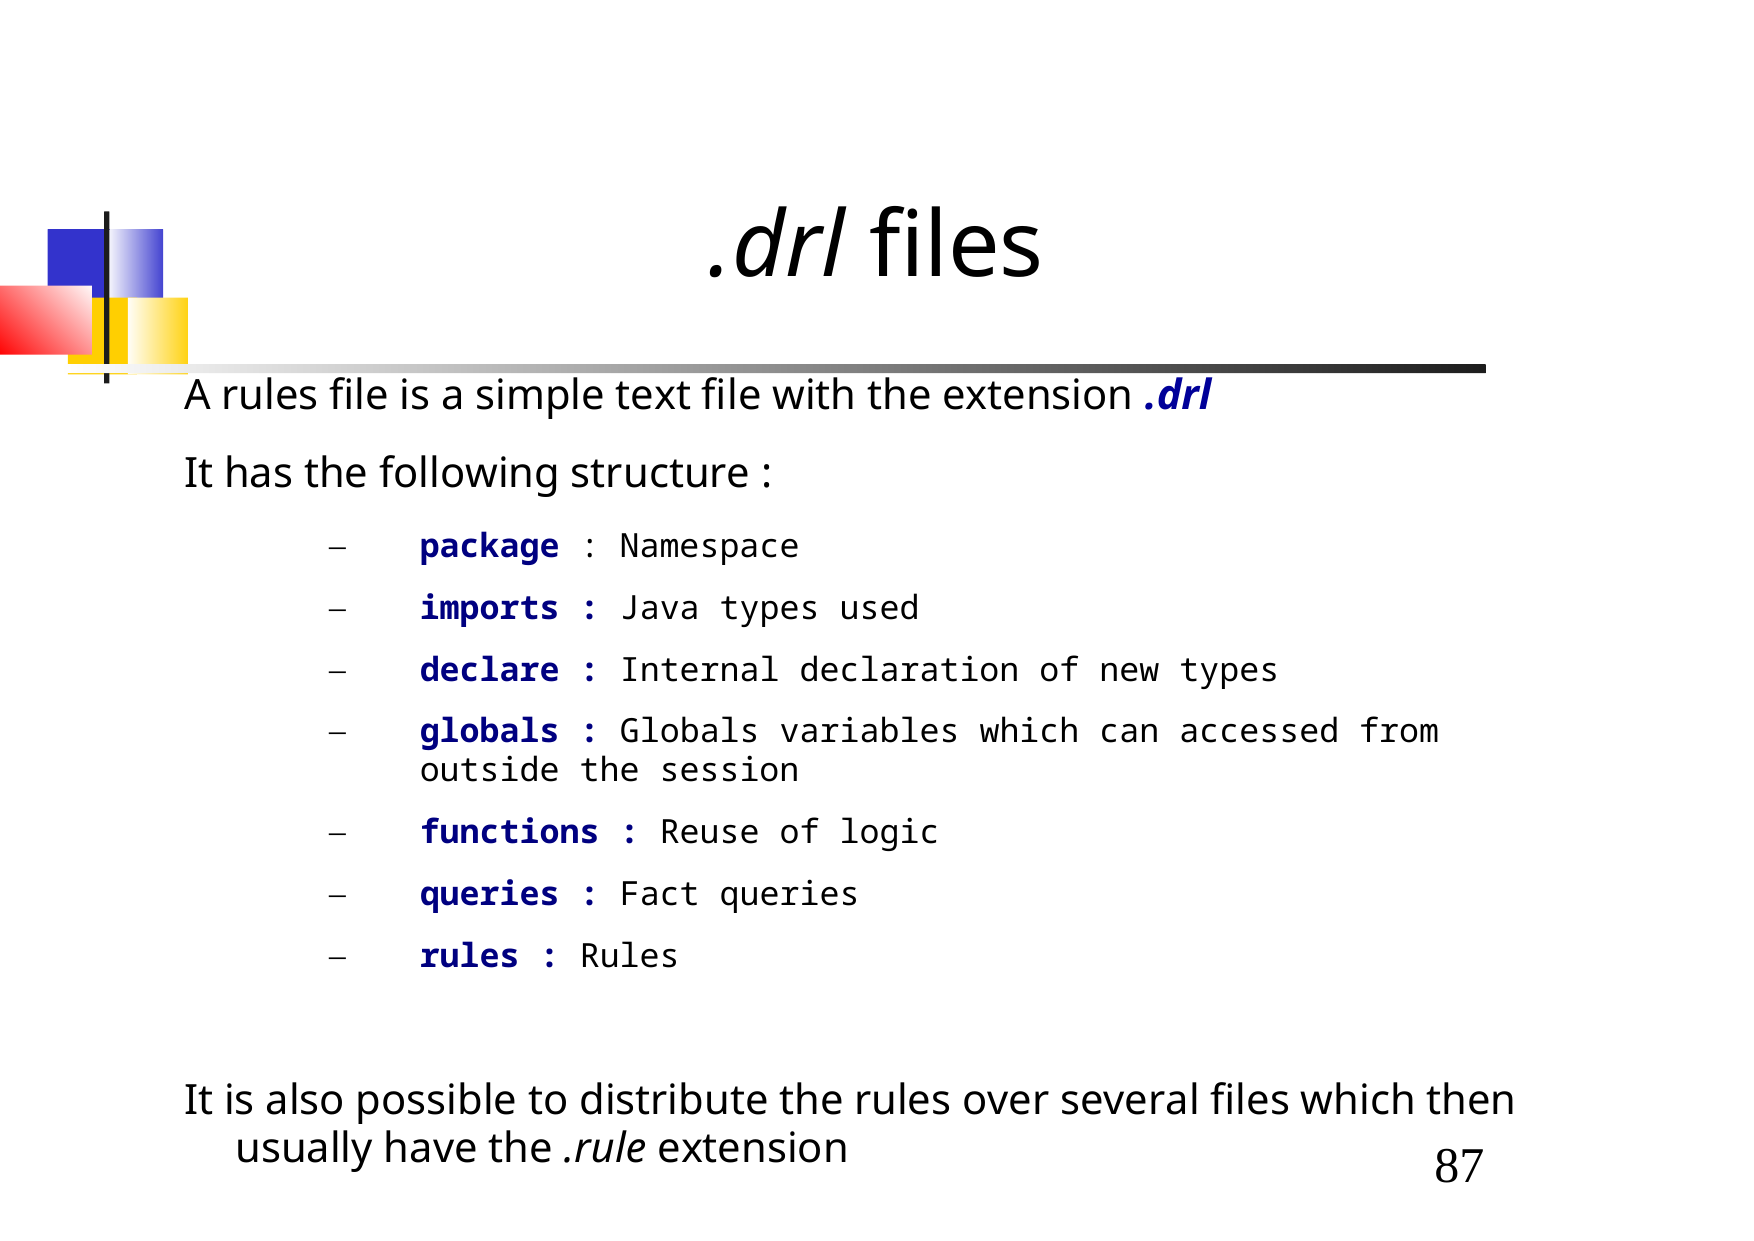

# .drl files
A rules file is a simple text file with the extension .drl
It has the following structure :
package : Namespace
imports : Java types used
declare : Internal declaration of new types
globals : Globals variables which can accessed from outside the session
functions : Reuse of logic
queries : Fact queries
rules : Rules
It is also possible to distribute the rules over several files which then usually have the .rule extension